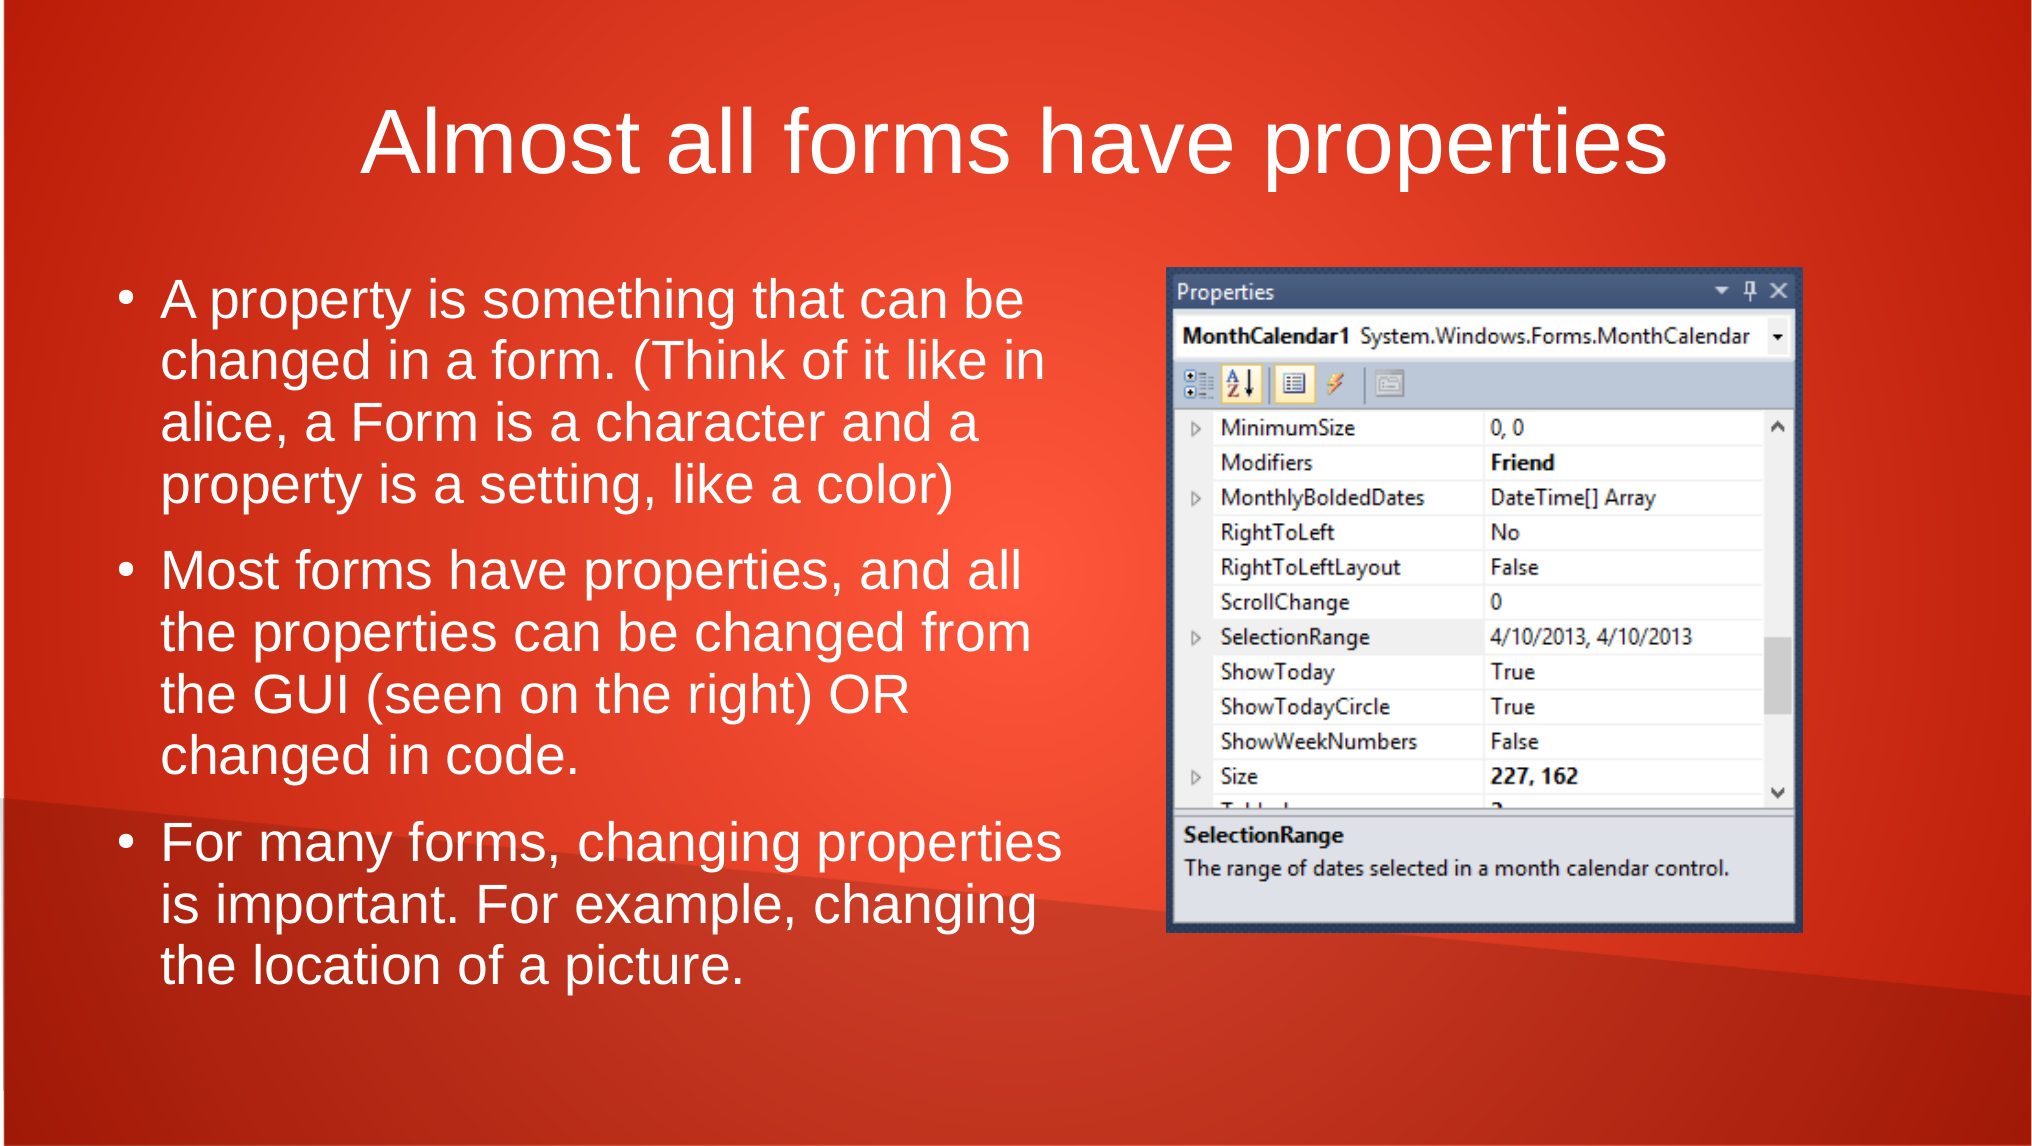

# Almost all forms have properties
A property is something that can be changed in a form. (Think of it like in alice, a Form is a character and a property is a setting, like a color)
Most forms have properties, and all the properties can be changed from the GUI (seen on the right) OR changed in code.
For many forms, changing properties is important. For example, changing the location of a picture.